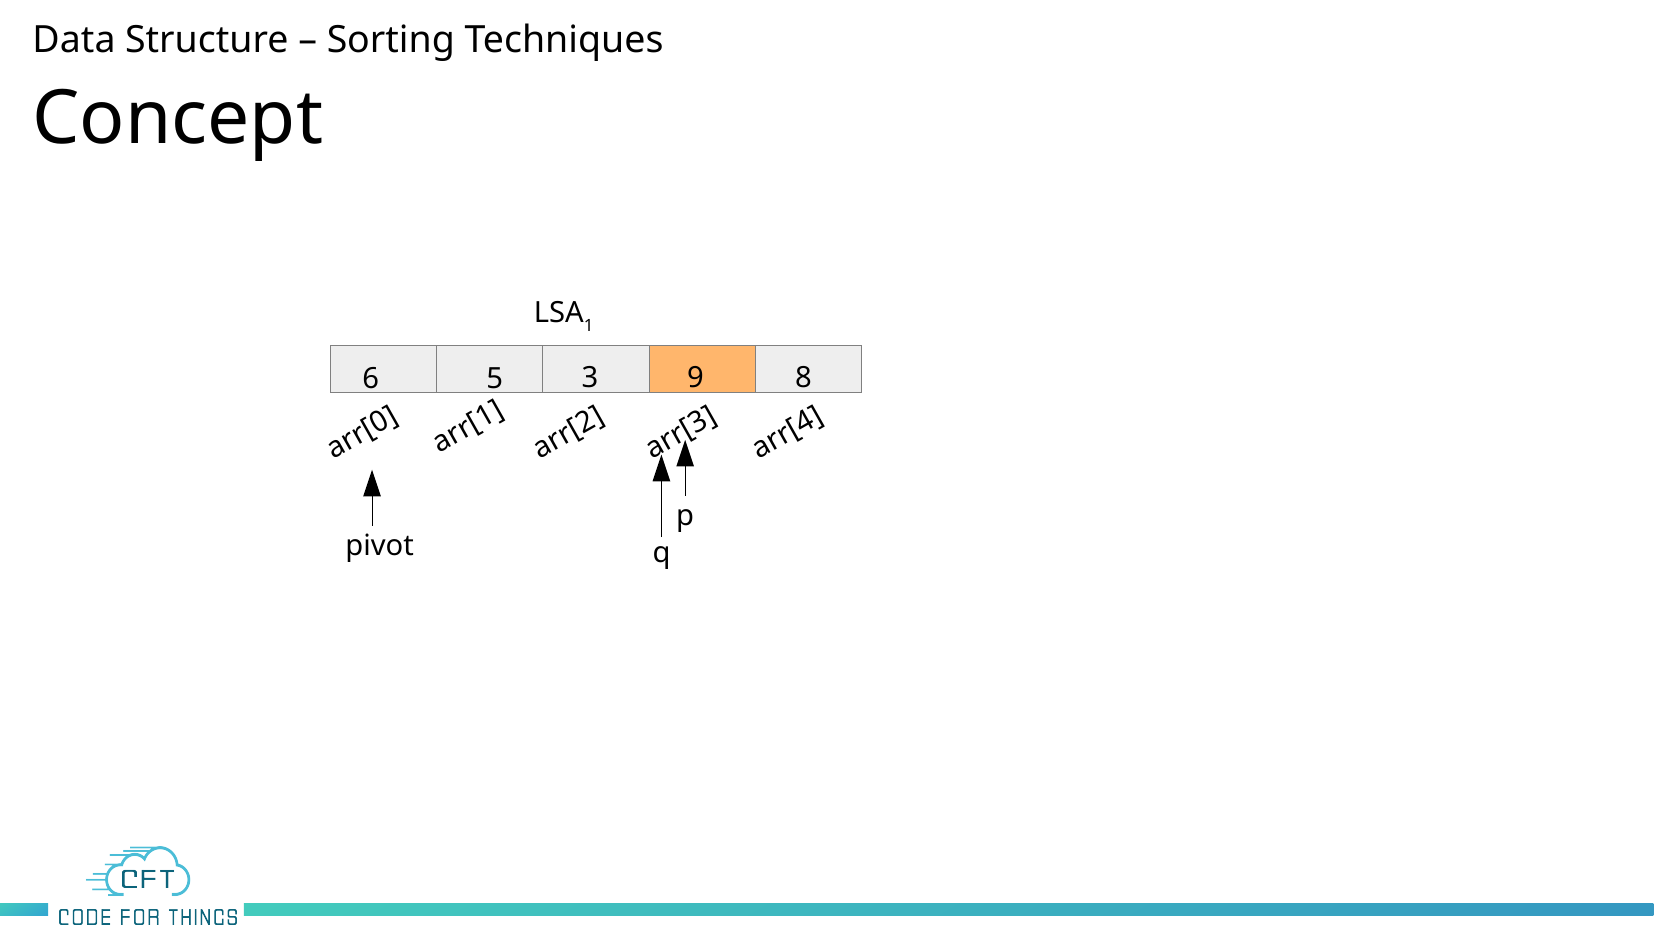

# Data Structure – Sorting Techniques Concept
LSA1
arr[1]
arr[4]
arr[3]
arr[2]
3
9
 8
6
5
arr[0]
p
q
pivot